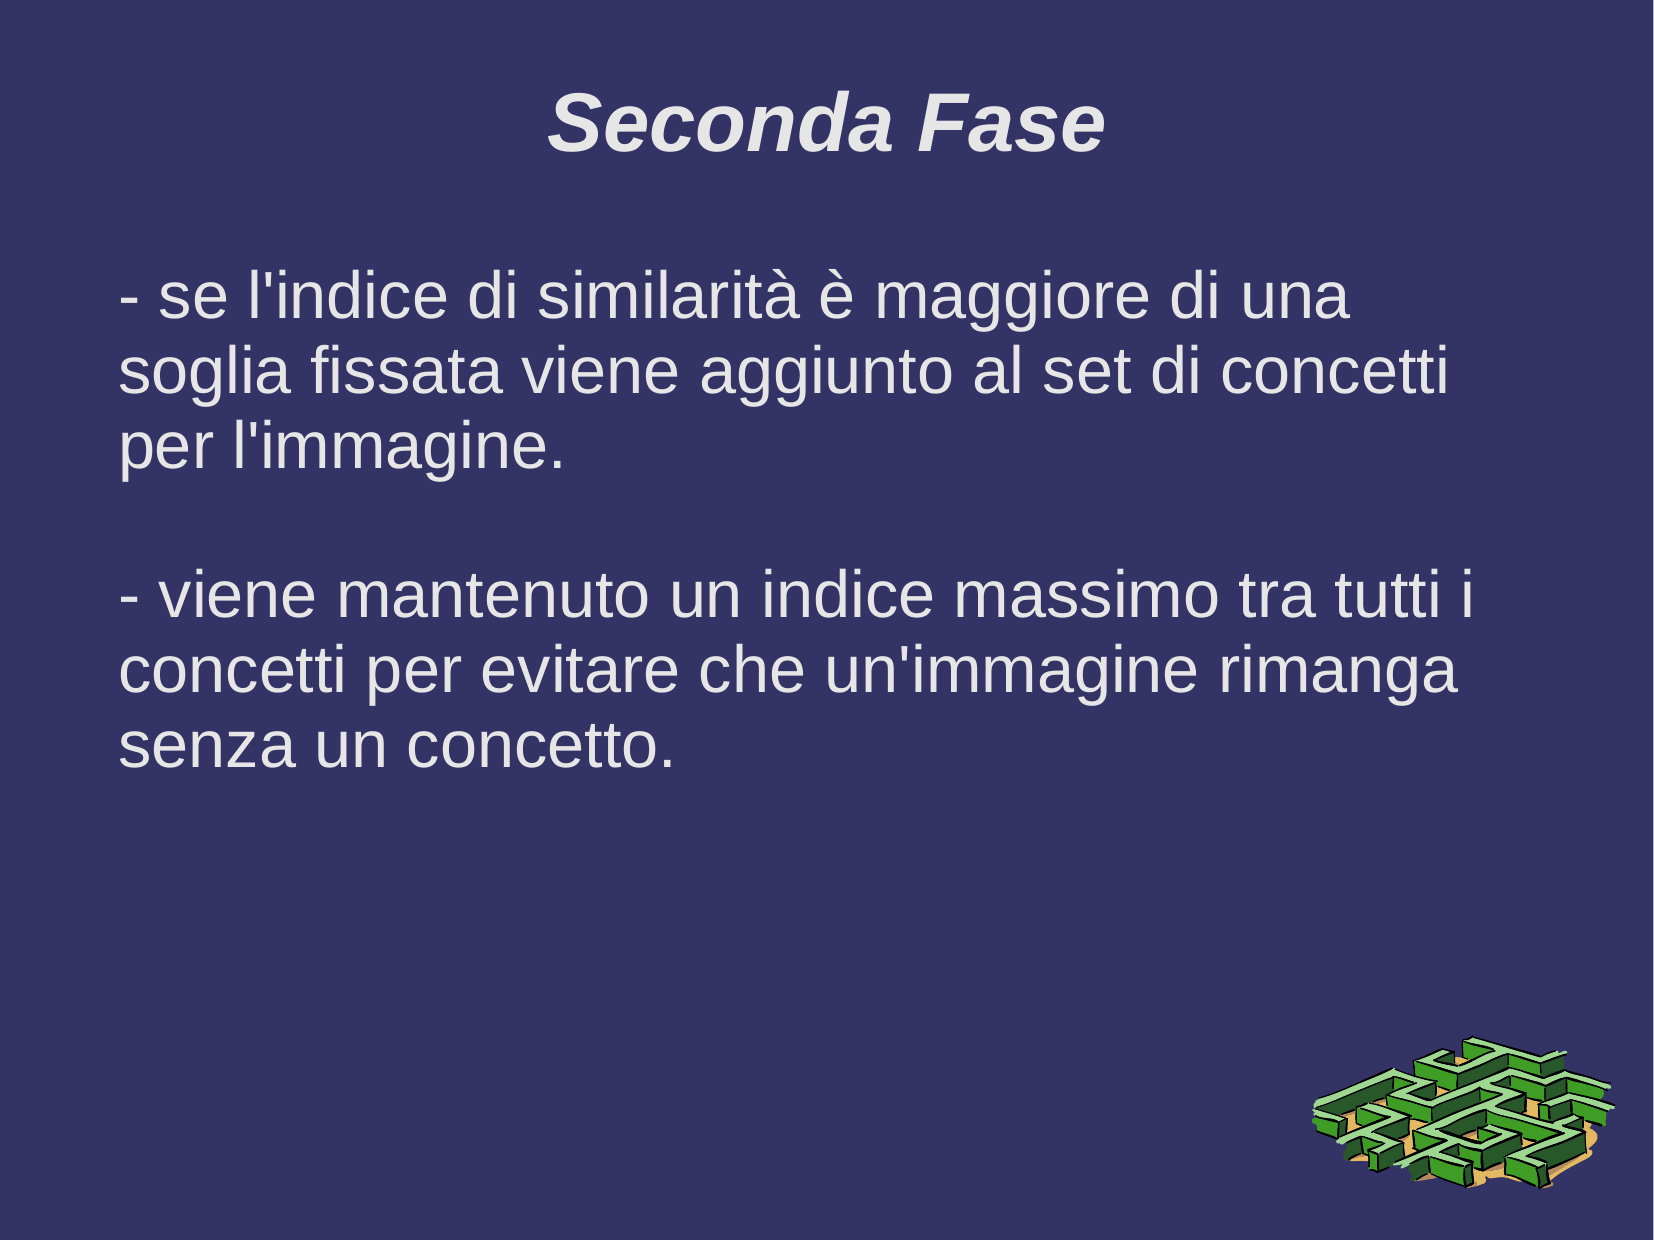

# Seconda Fase
- se l'indice di similarità è maggiore di una soglia fissata viene aggiunto al set di concetti per l'immagine.
- viene mantenuto un indice massimo tra tutti i concetti per evitare che un'immagine rimanga senza un concetto.